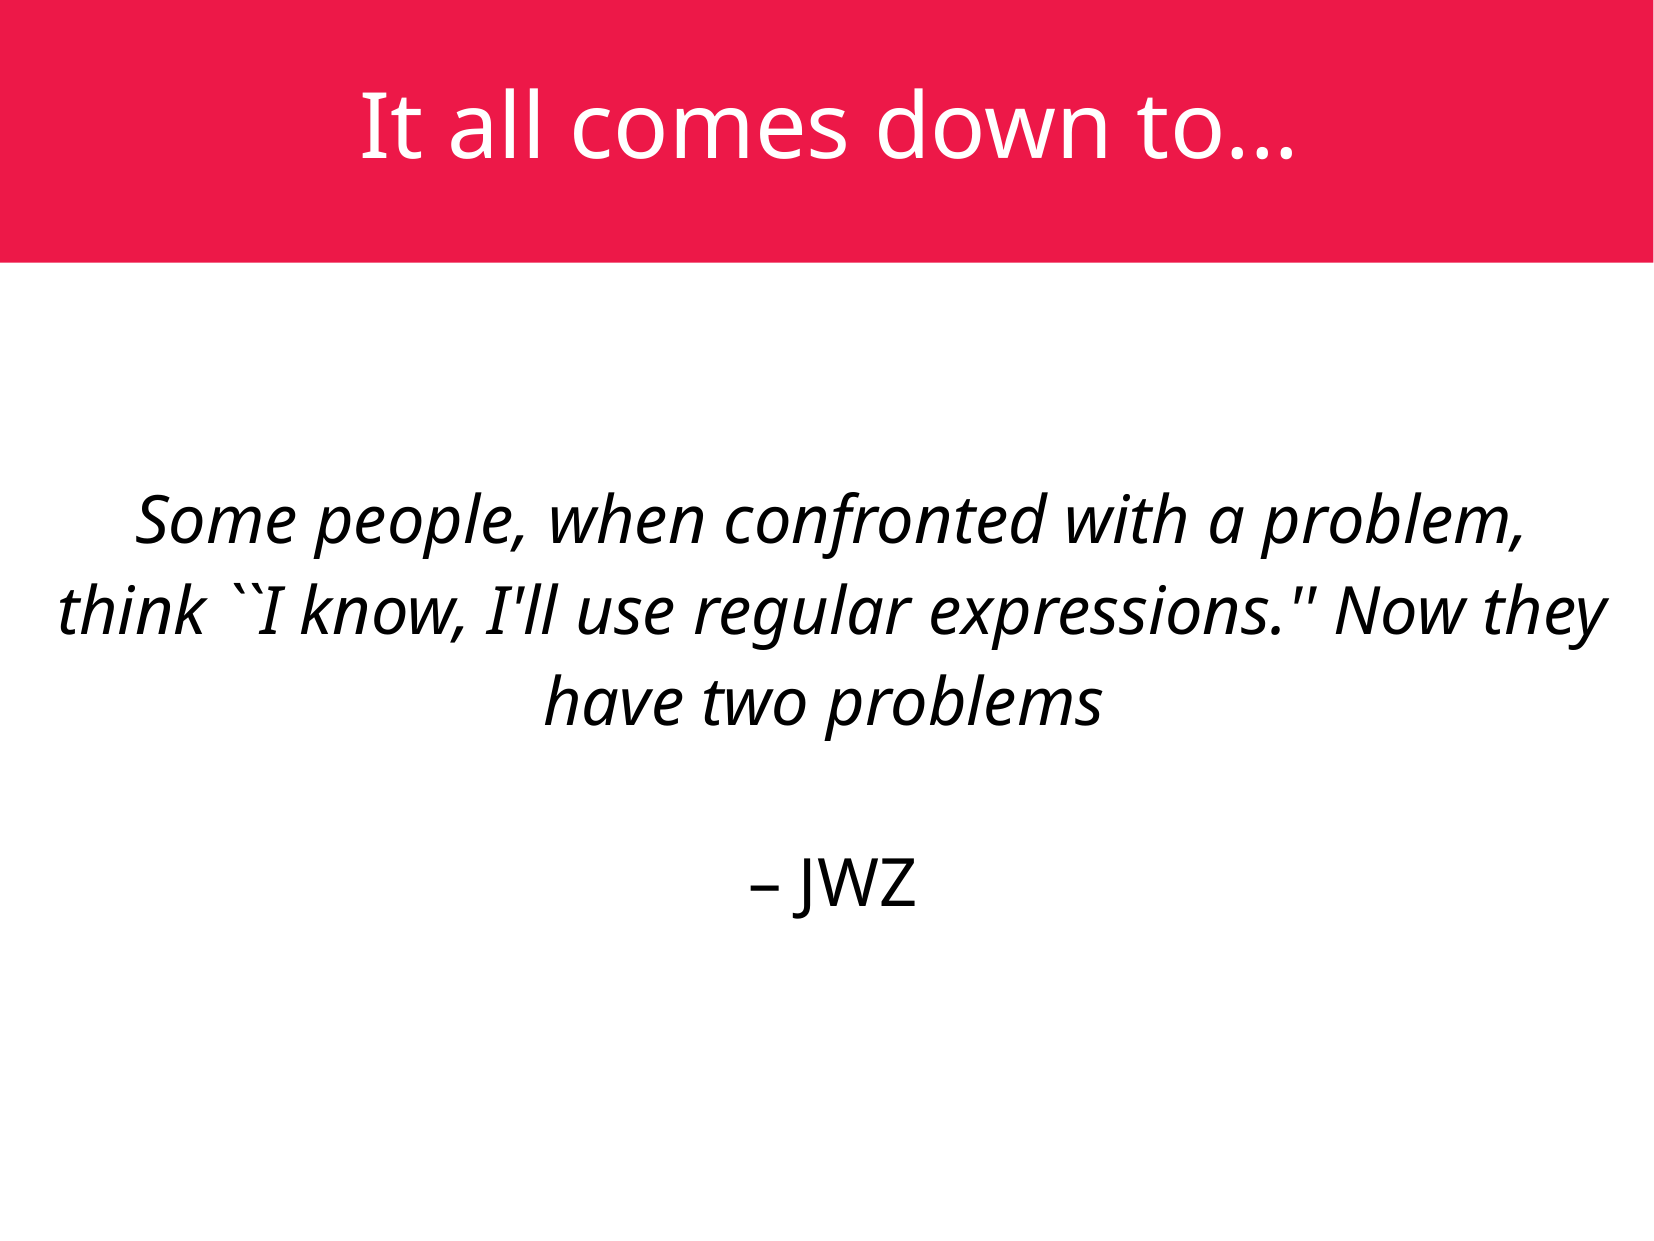

# It all comes down to...
Some people, when confronted with a problem, think ``I know, I'll use regular expressions.'' Now they have two problems
– JWZ